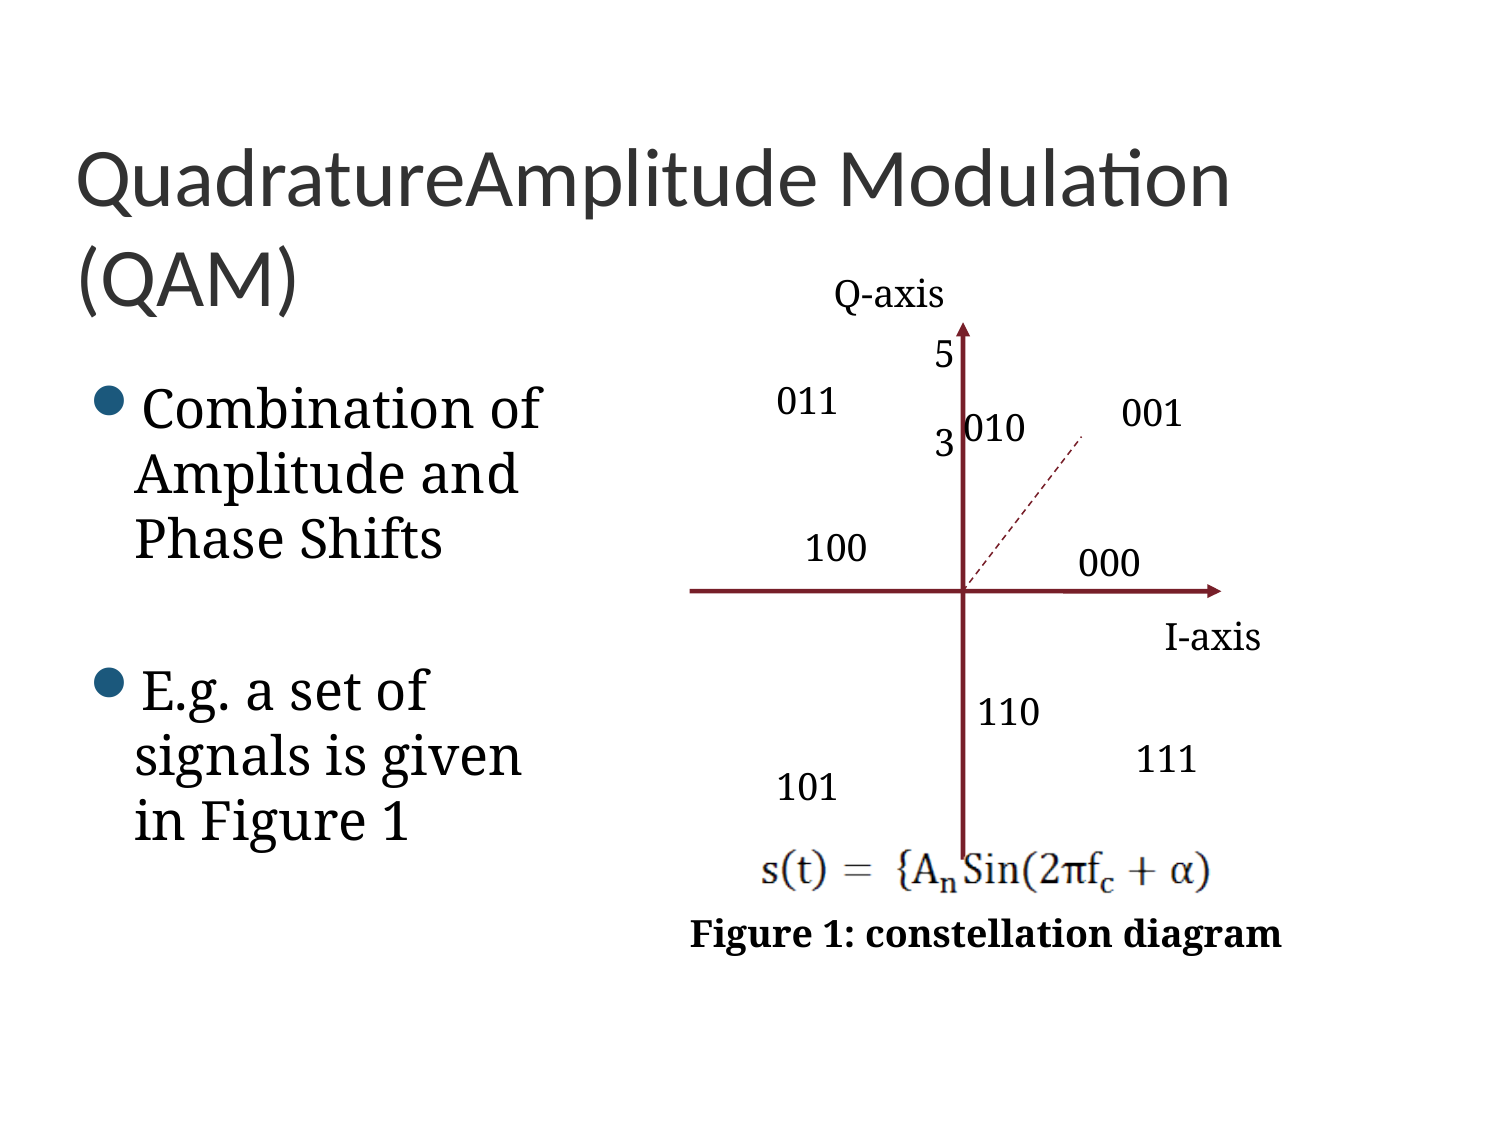

# QuadratureAmplitude Modulation (QAM)
Q-axis
5
011
001
010
3
100
000
I-axis
110
111
101
Figure 1: constellation diagram
Combination of Amplitude and Phase Shifts
E.g. a set of signals is given in Figure 1